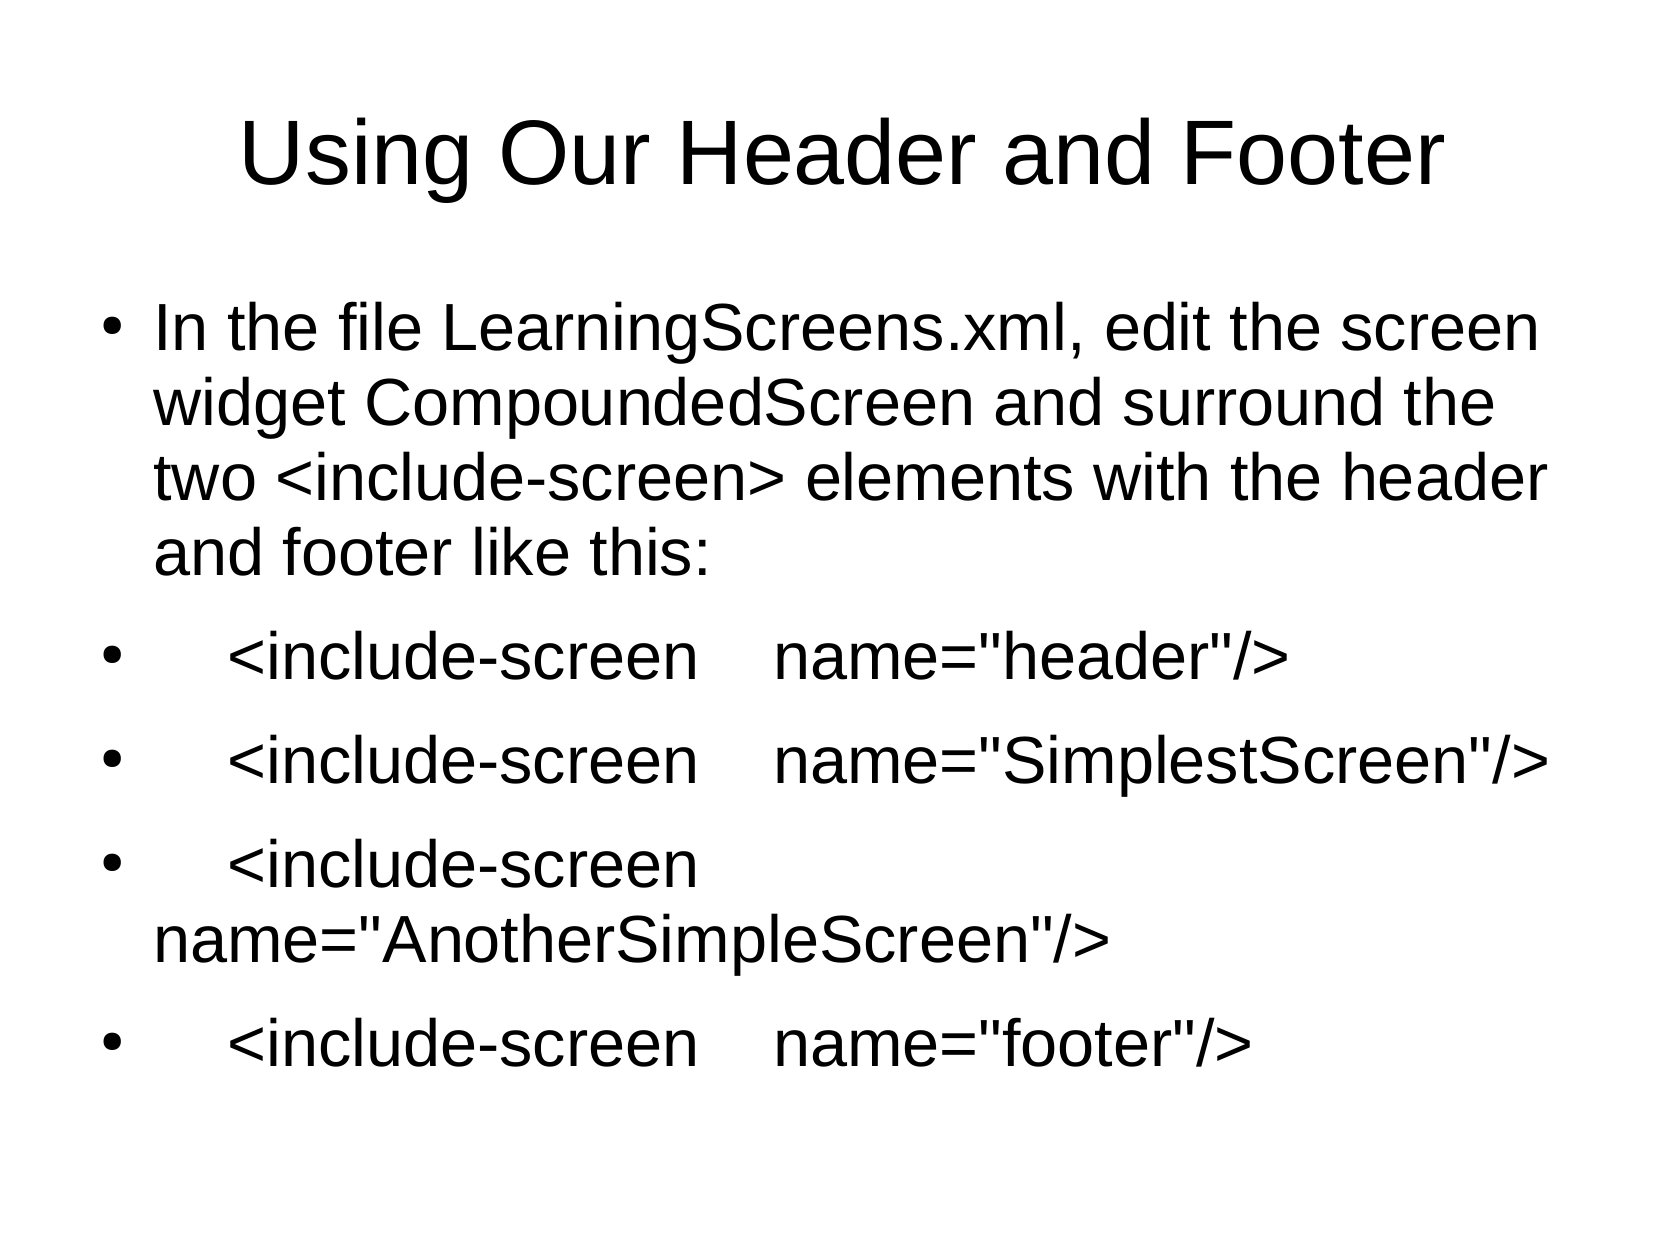

# Using Our Header and Footer
In the file LearningScreens.xml, edit the screen widget CompoundedScreen and surround the two <include-screen> elements with the header and footer like this:
 <include-screen name="header"/>
 <include-screen name="SimplestScreen"/>
 <include-screen name="AnotherSimpleScreen"/>
 <include-screen name="footer"/>